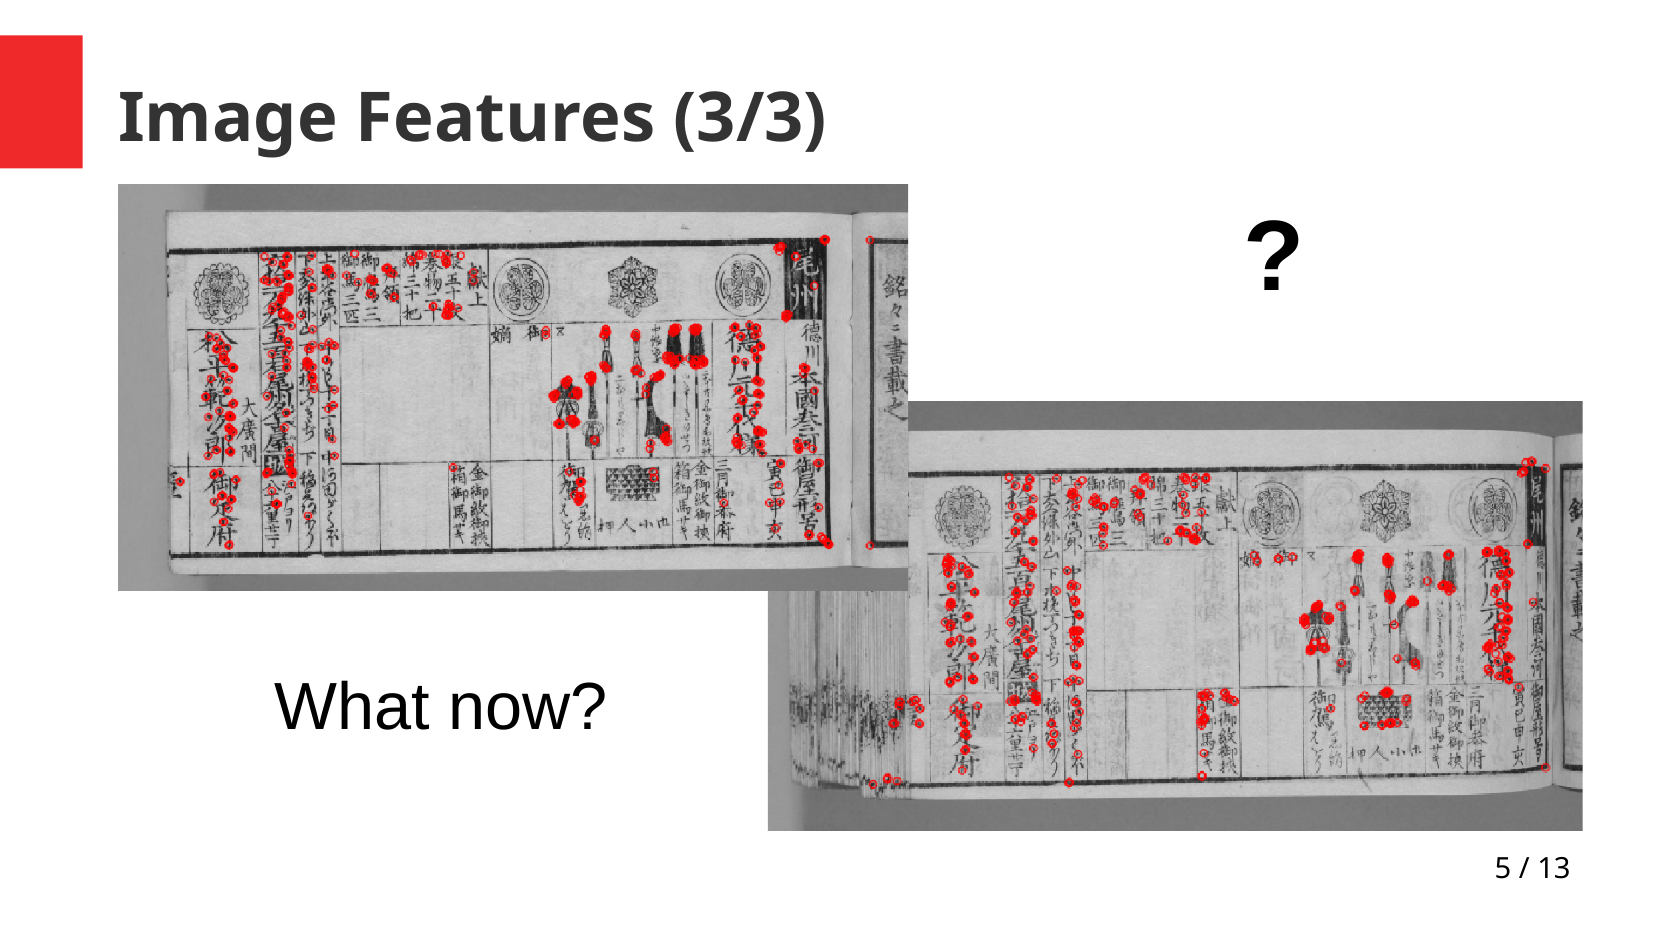

# Image Features (3/3)
?
What now?
5